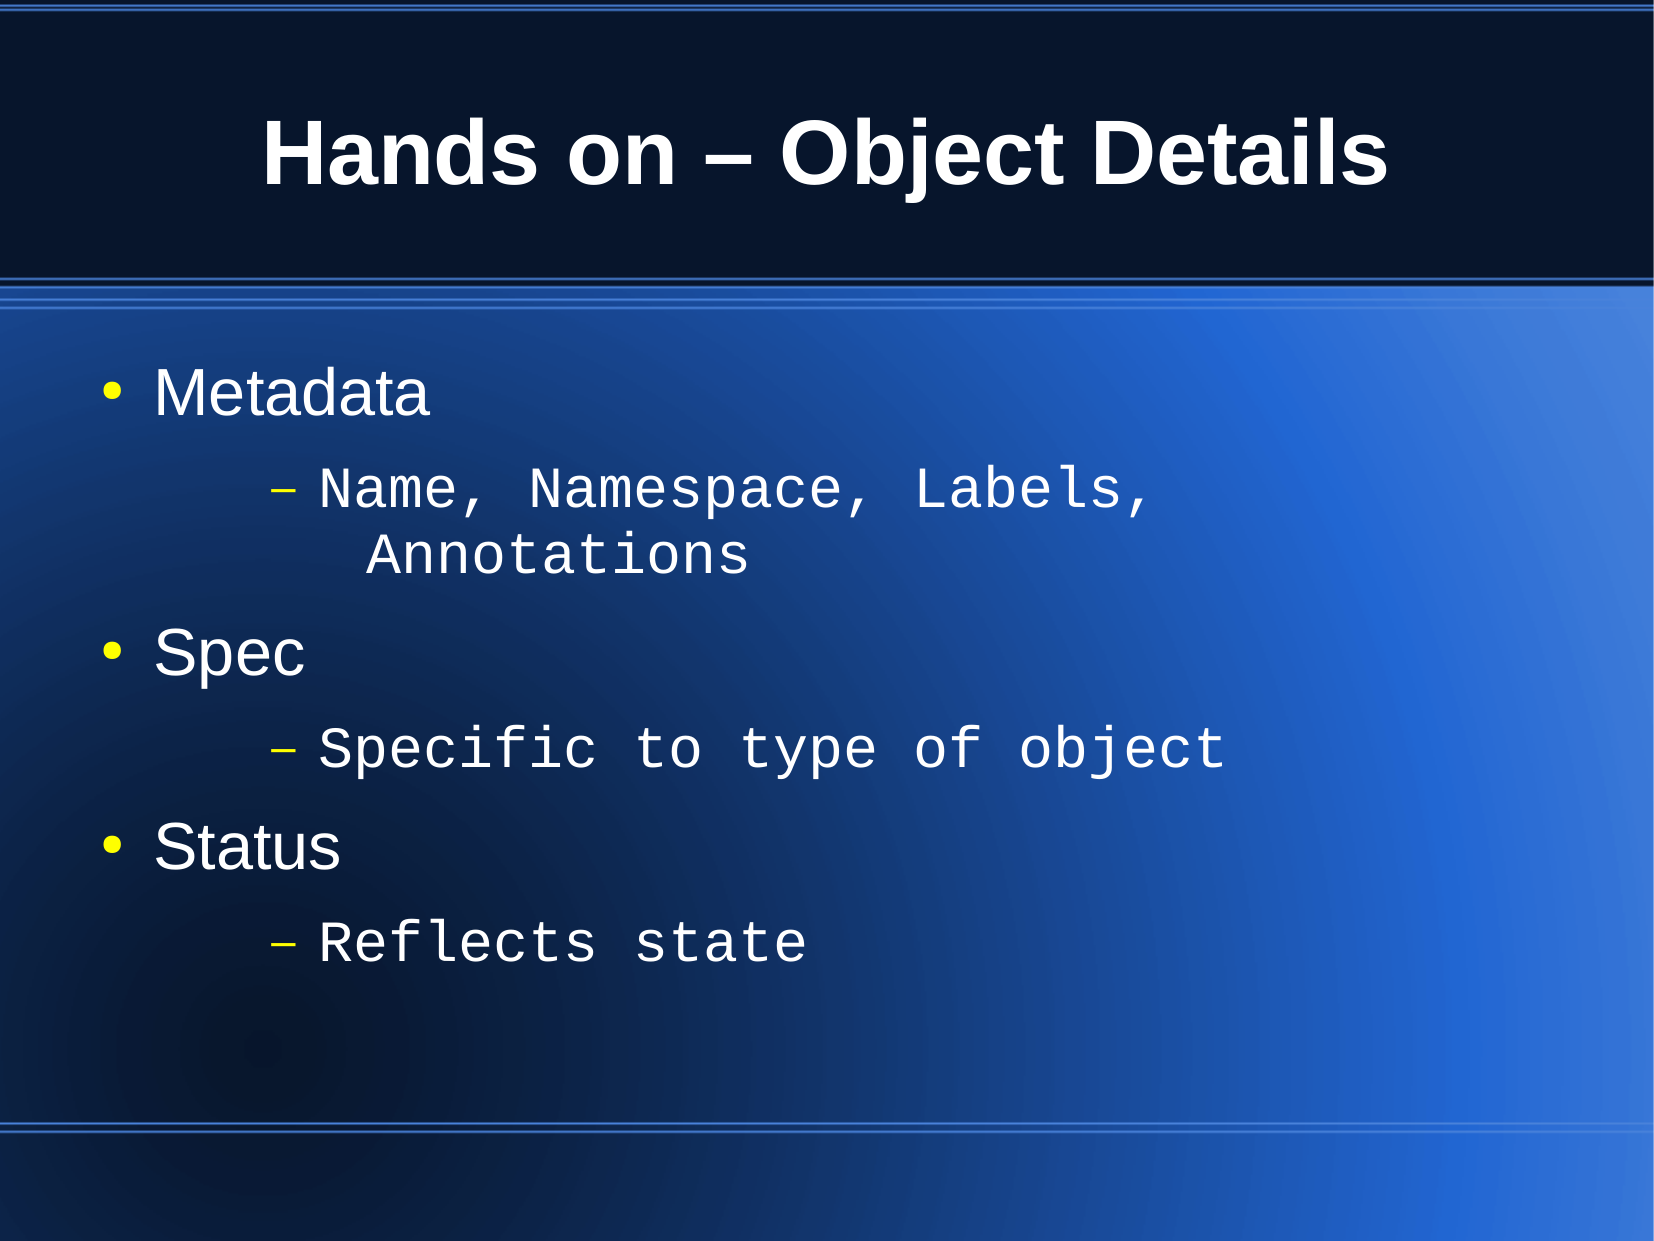

# Hands on – Object Details
Metadata
Name, Namespace, Labels, Annotations
Spec
Specific to type of object
Status
Reflects state